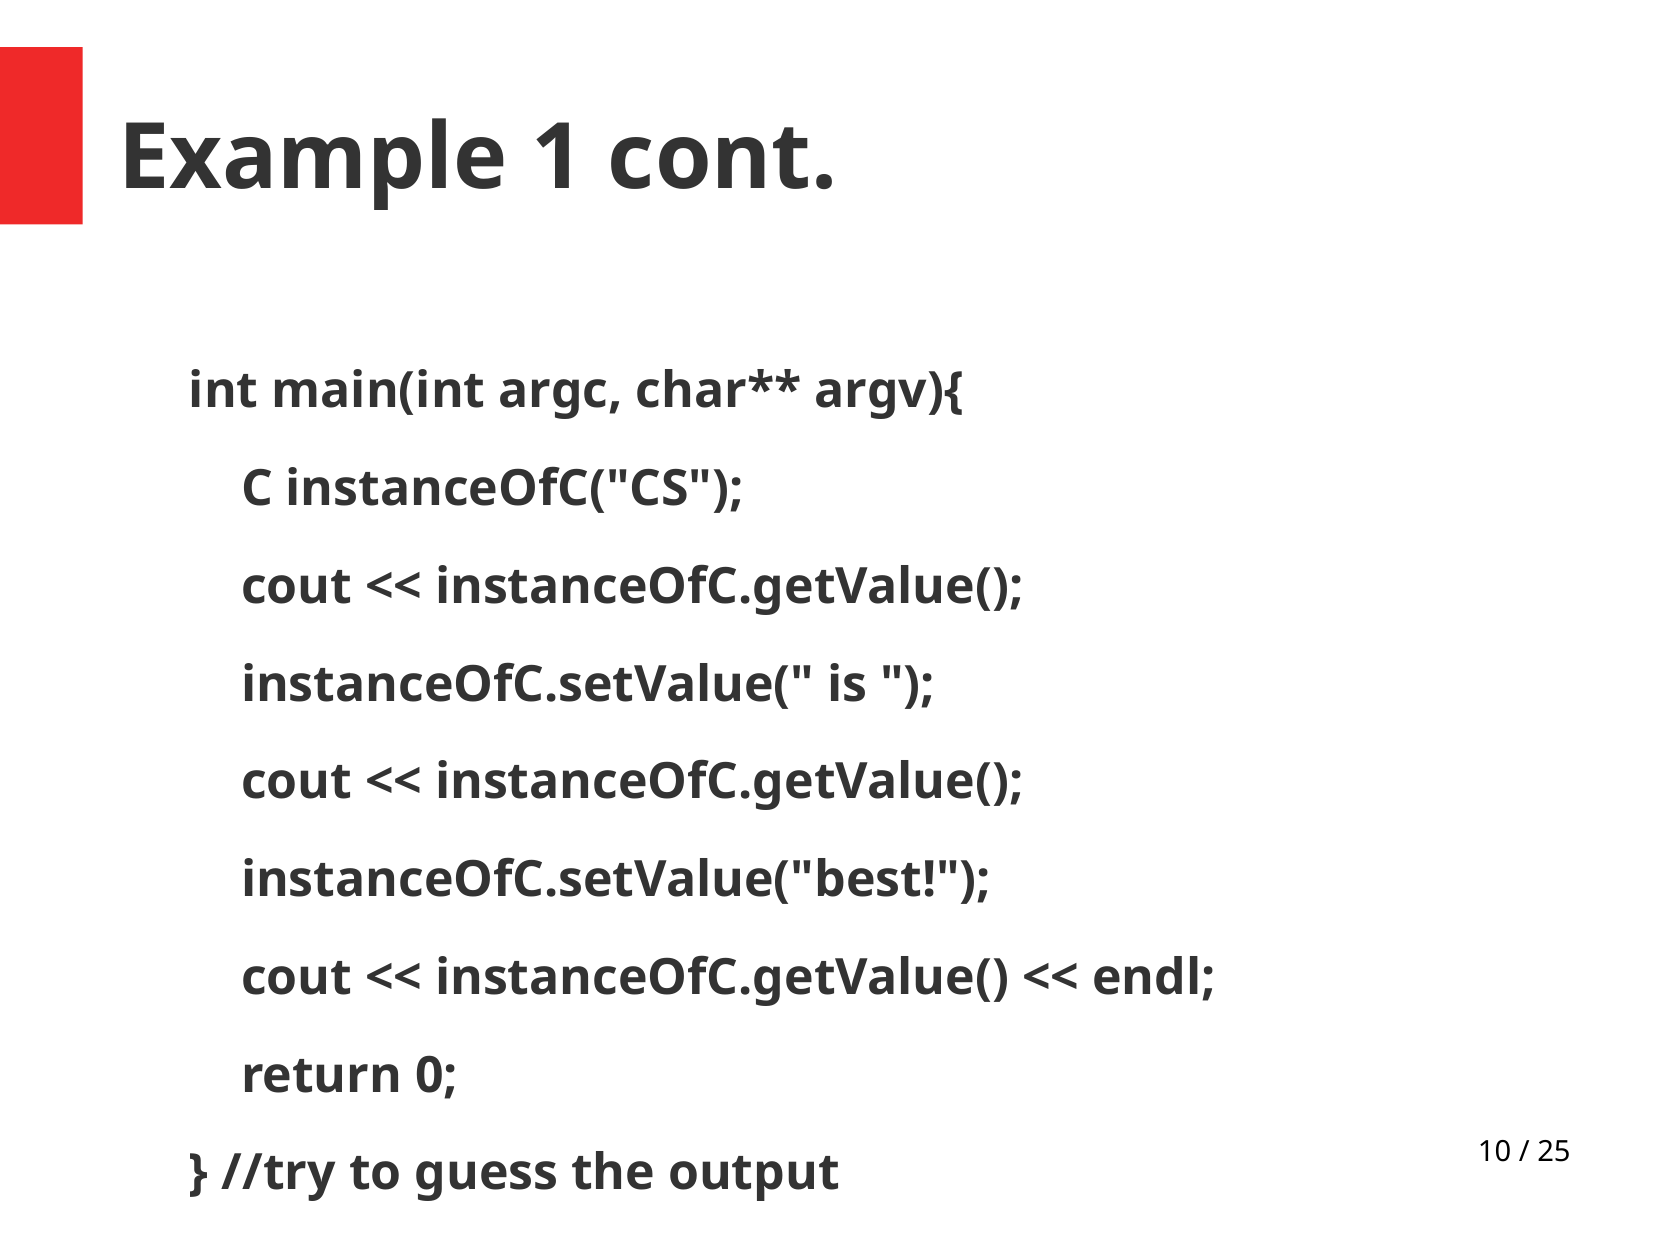

# Example 1 cont.
int main(int argc, char** argv){
 C instanceOfC("CS");
 cout << instanceOfC.getValue();
 instanceOfC.setValue(" is ");
 cout << instanceOfC.getValue();
 instanceOfC.setValue("best!");
 cout << instanceOfC.getValue() << endl;
 return 0;
} //try to guess the output
10